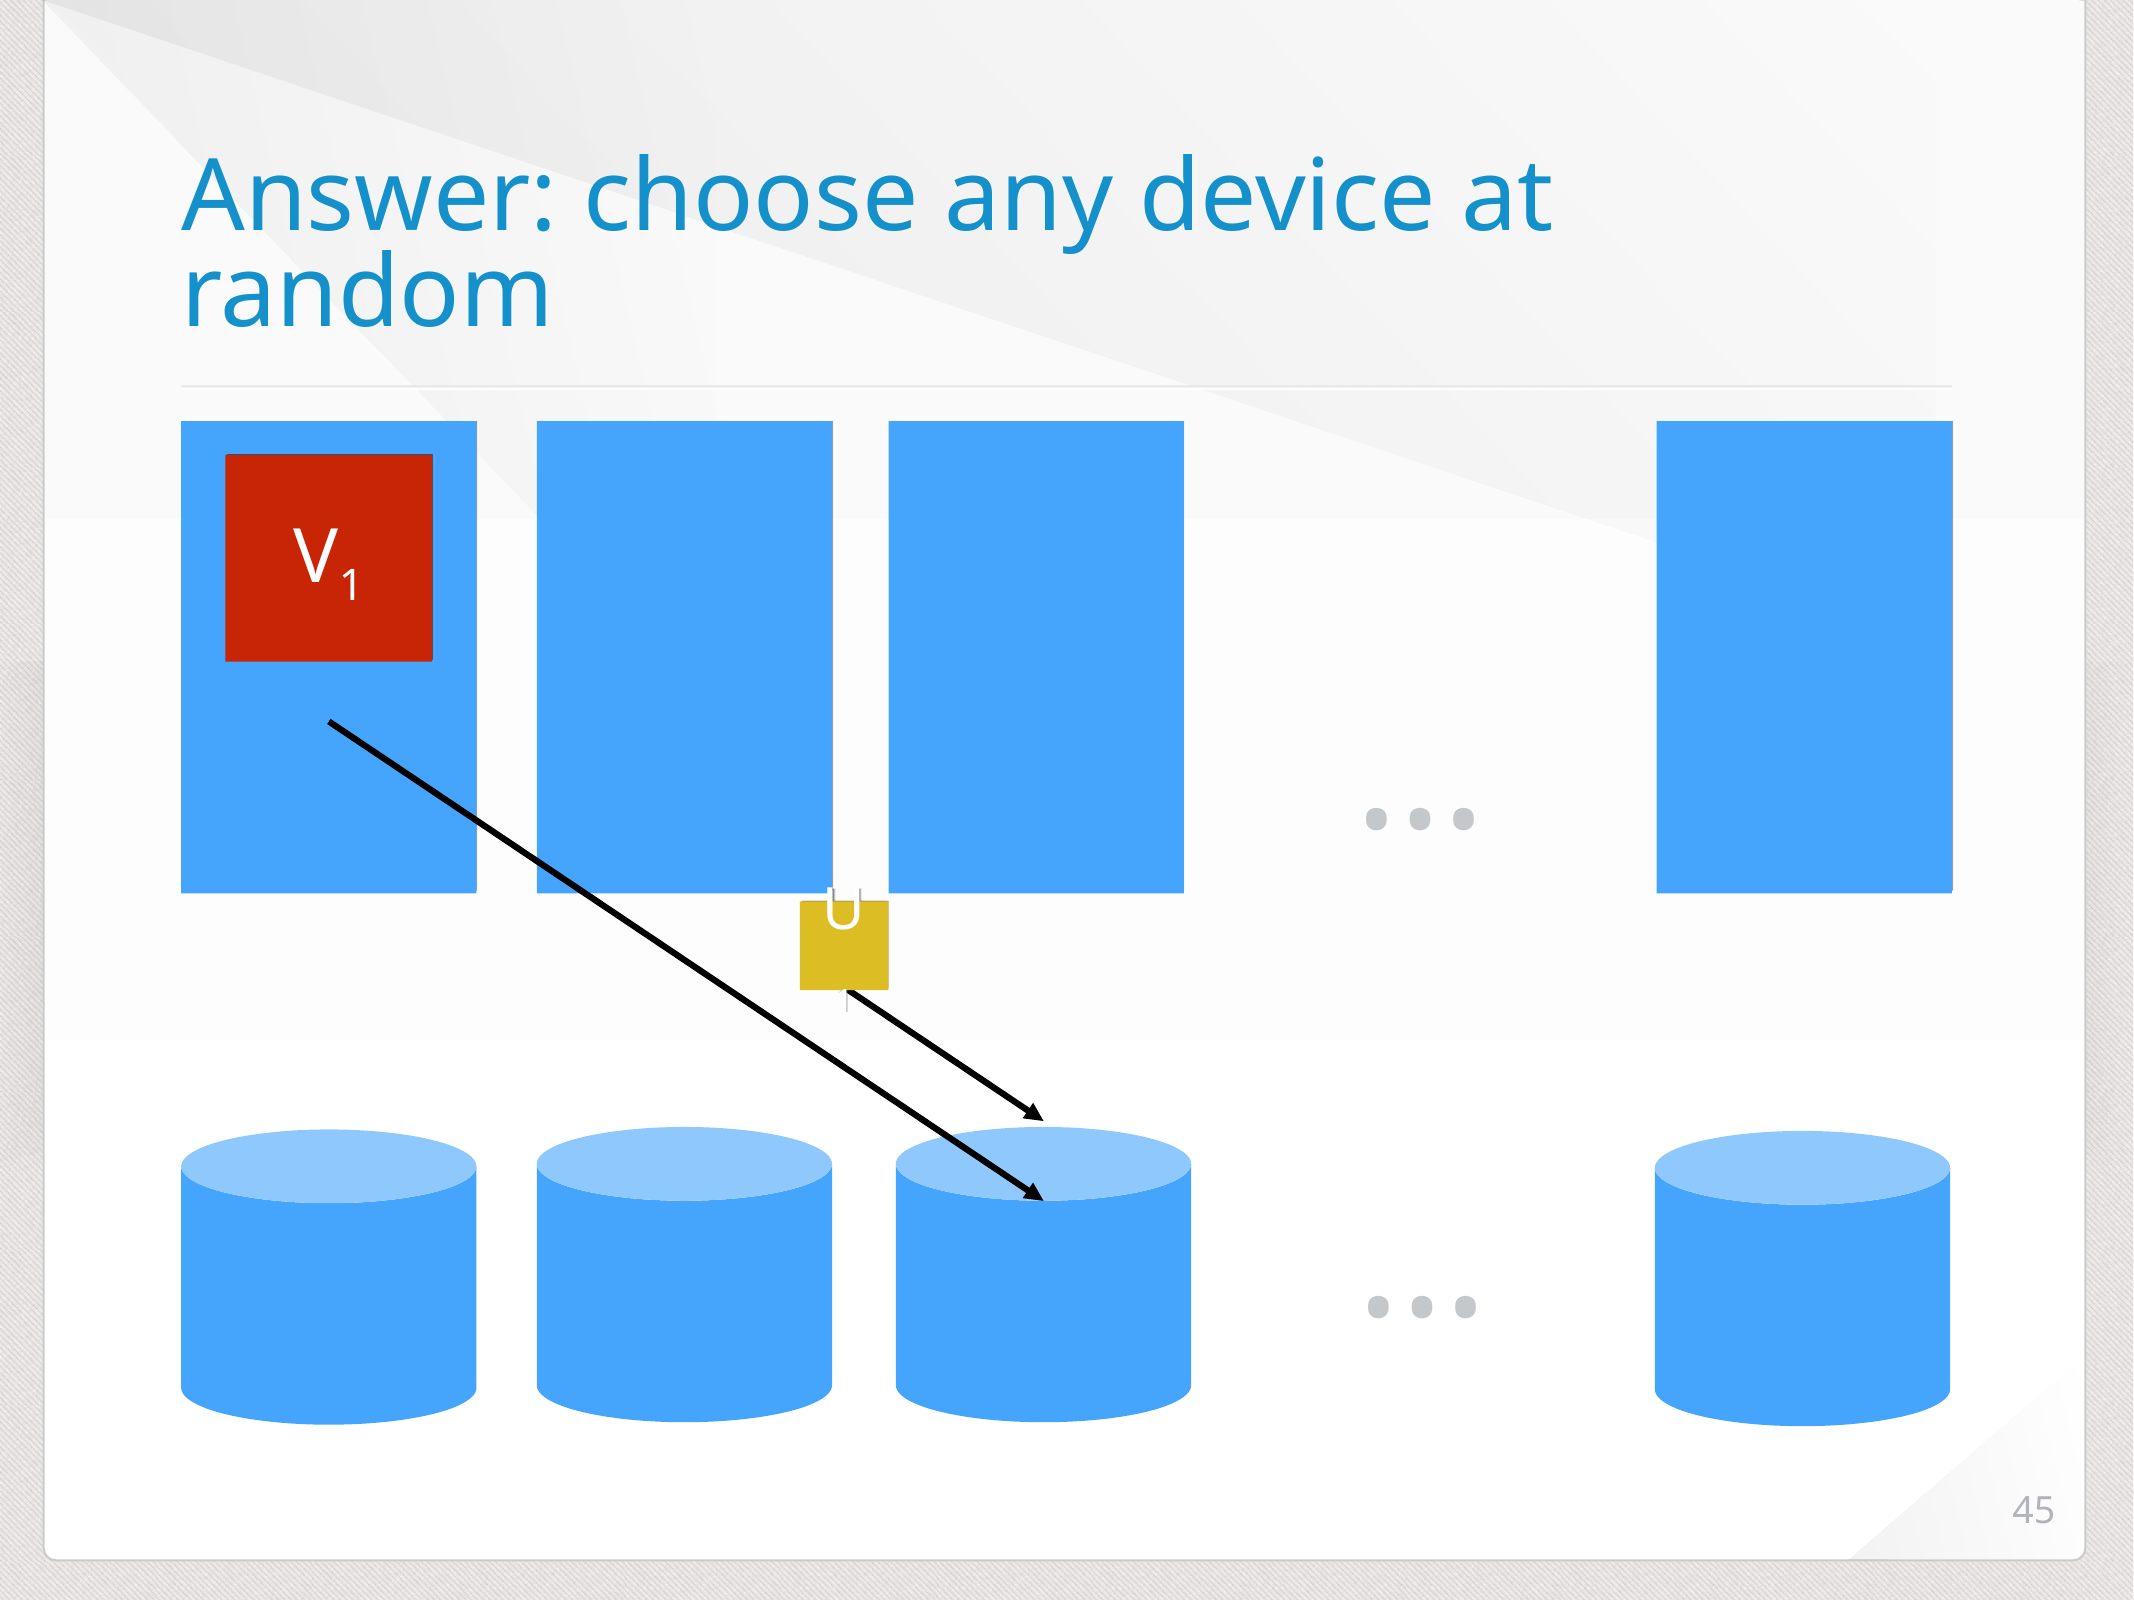

# Answer: choose any device at random
V1
…
U1
…